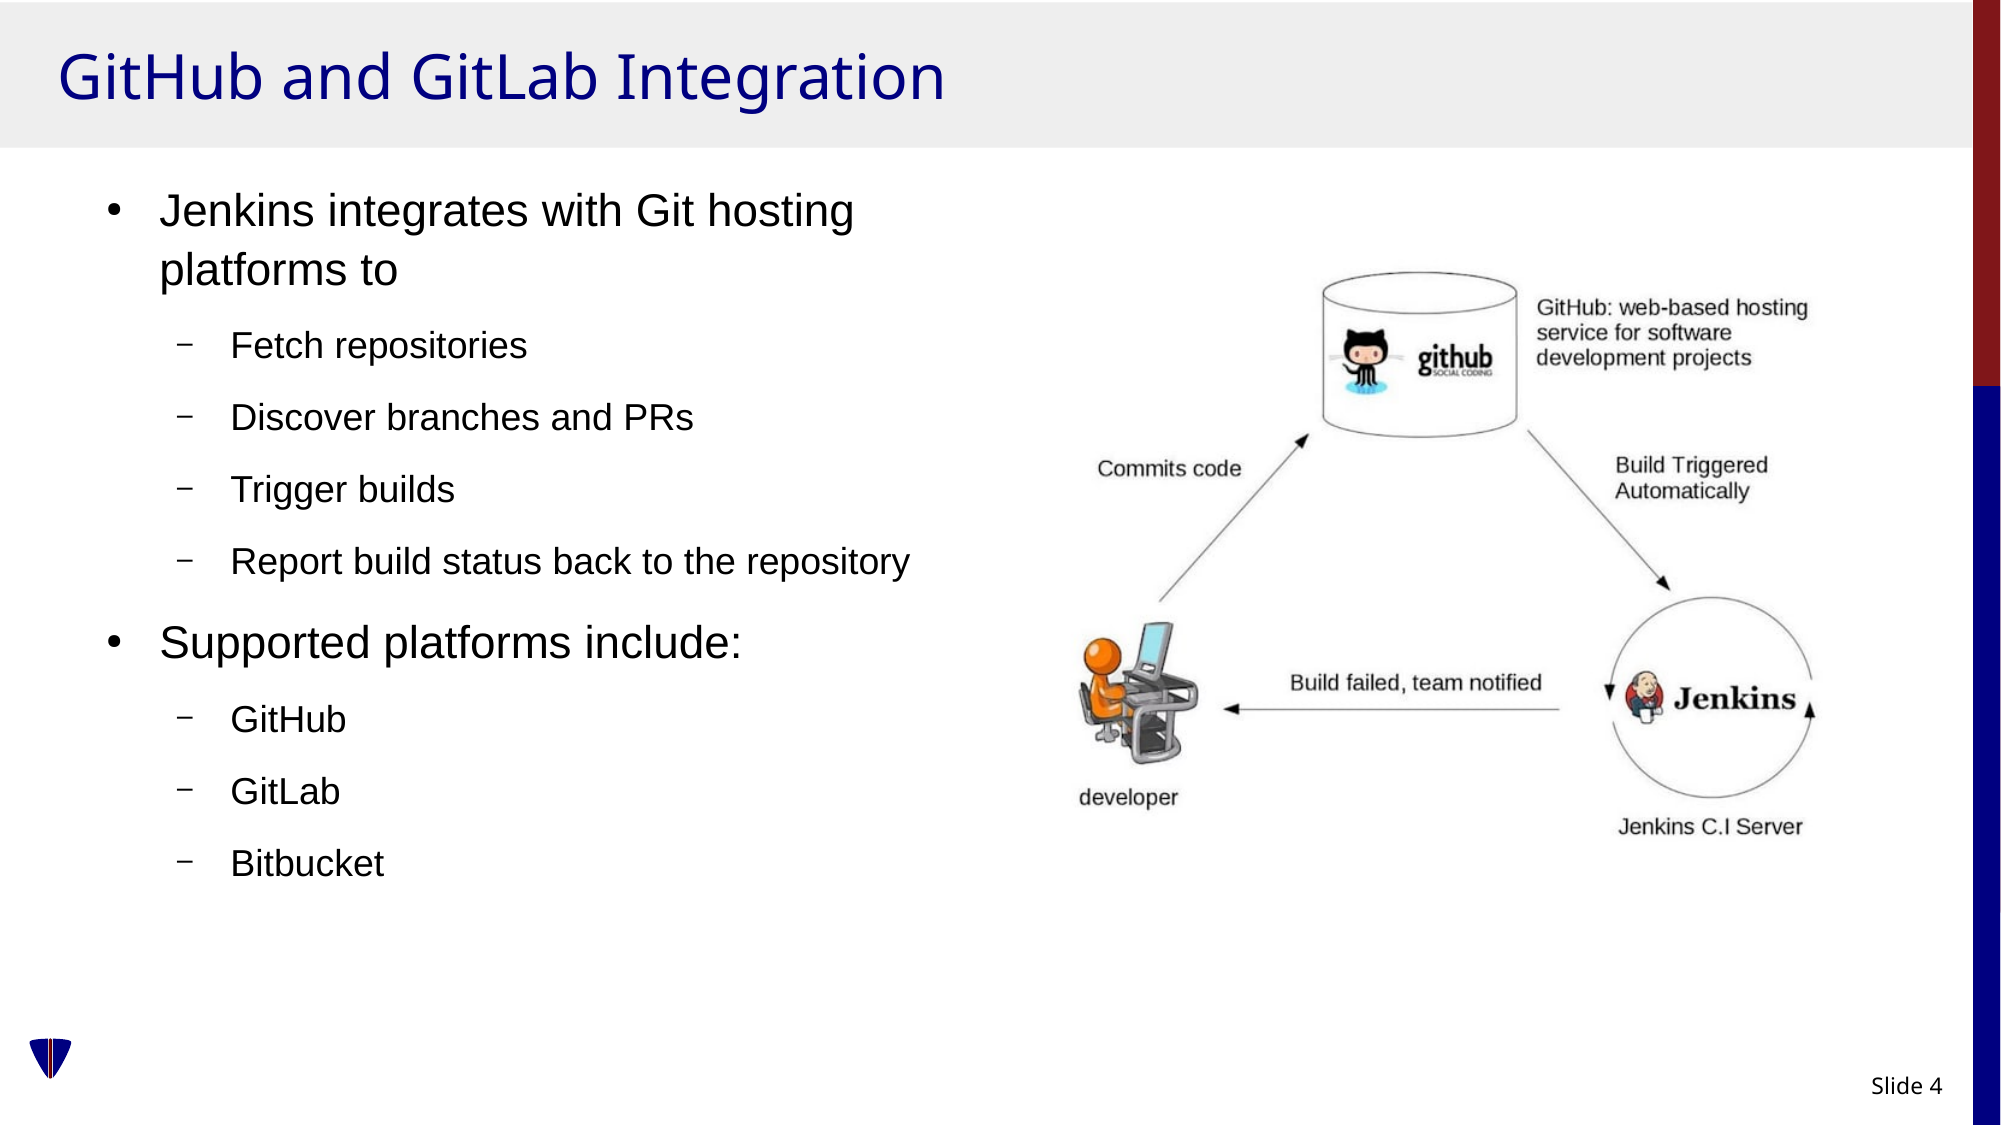

# GitHub and GitLab Integration
Jenkins integrates with Git hosting platforms to
Fetch repositories
Discover branches and PRs
Trigger builds
Report build status back to the repository
Supported platforms include:
GitHub
GitLab
Bitbucket